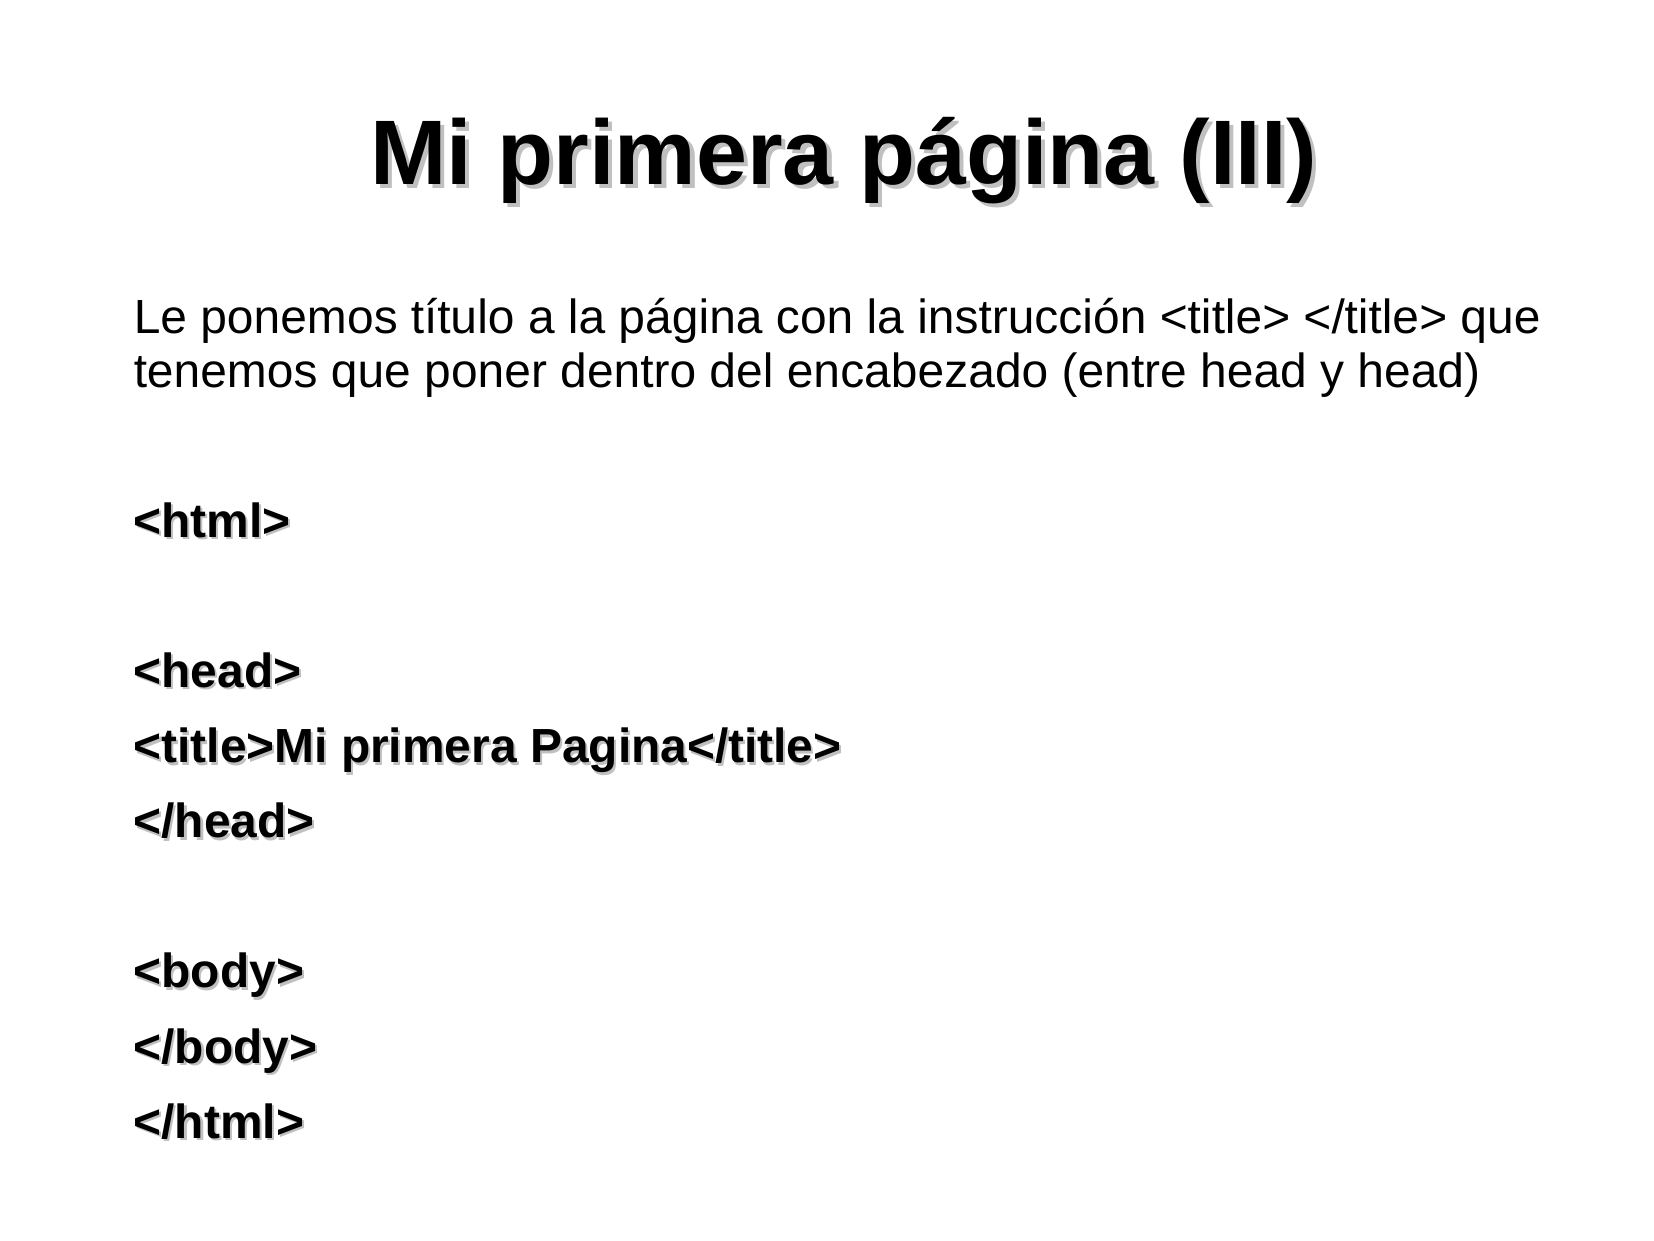

# Mi primera página (III)
Le ponemos título a la página con la instrucción <title> </title> que tenemos que poner dentro del encabezado (entre head y head)
<html>
<head>
<title>Mi primera Pagina</title>
</head>
<body>
</body>
</html>